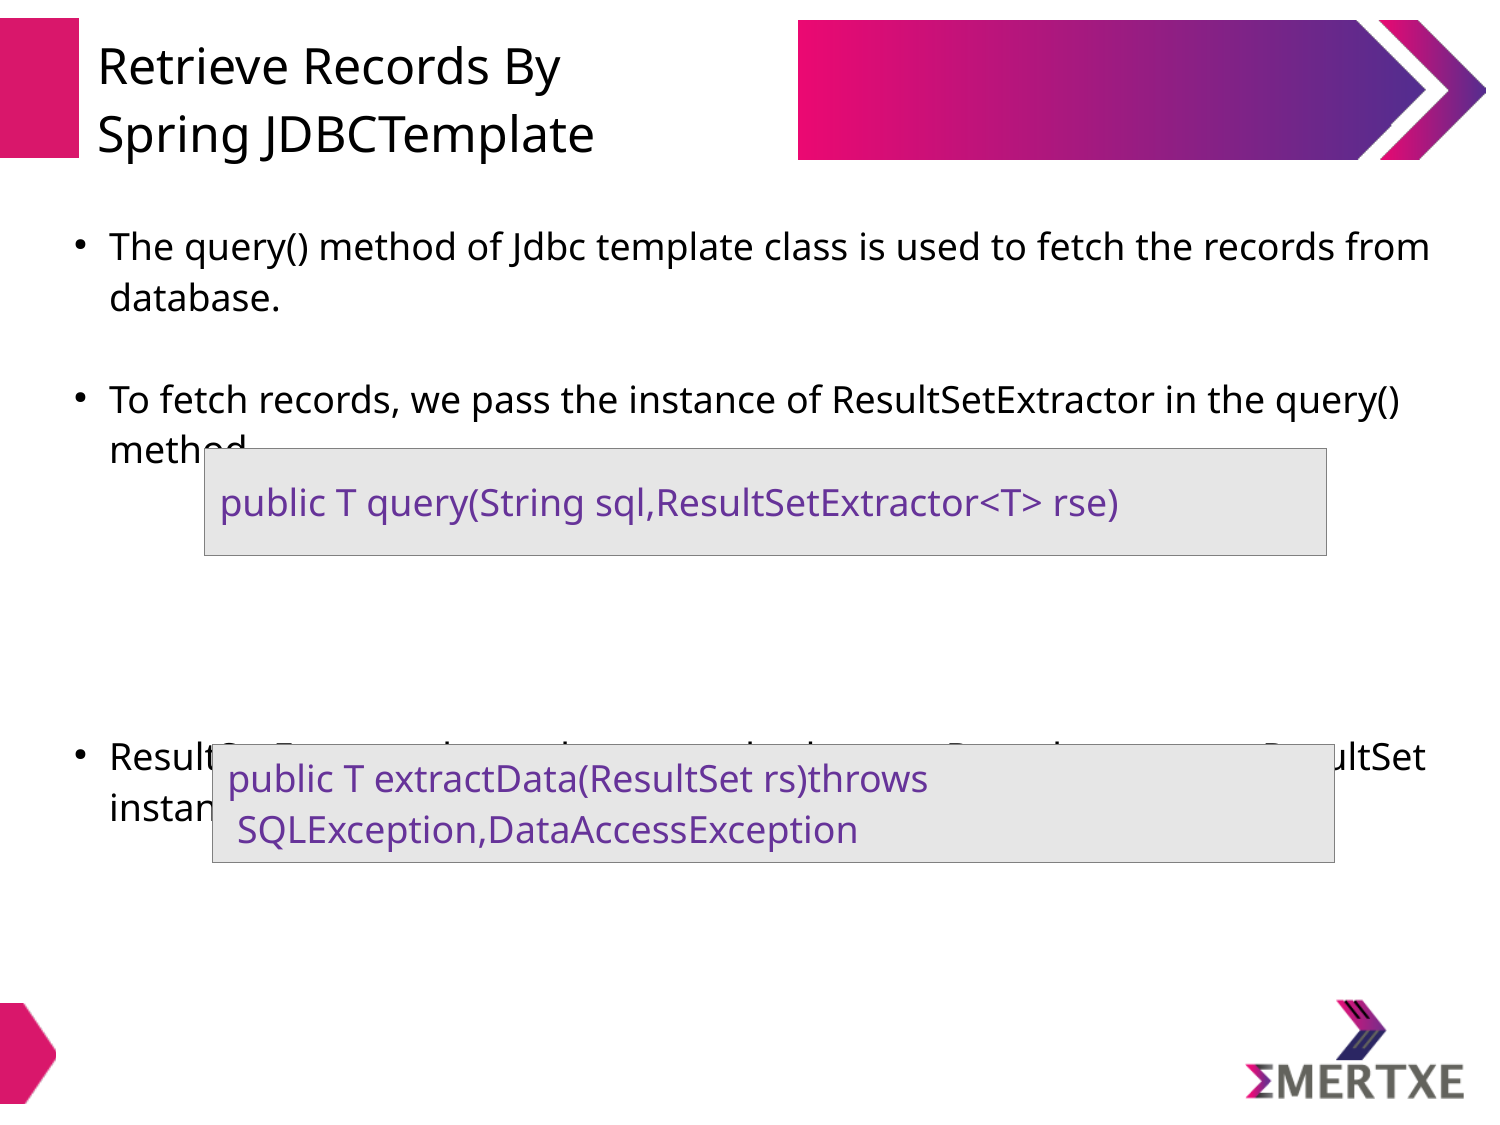

Retrieve Records By
Spring JDBCTemplate
The query() method of Jdbc template class is used to fetch the records from database.
To fetch records, we pass the instance of ResultSetExtractor in the query() method.
ResultSetExtractor has only one method extractData that accepts ResultSet instance as a parameter.
public T query(String sql,ResultSetExtractor<T> rse)
public T extractData(ResultSet rs)throws
 SQLException,DataAccessException